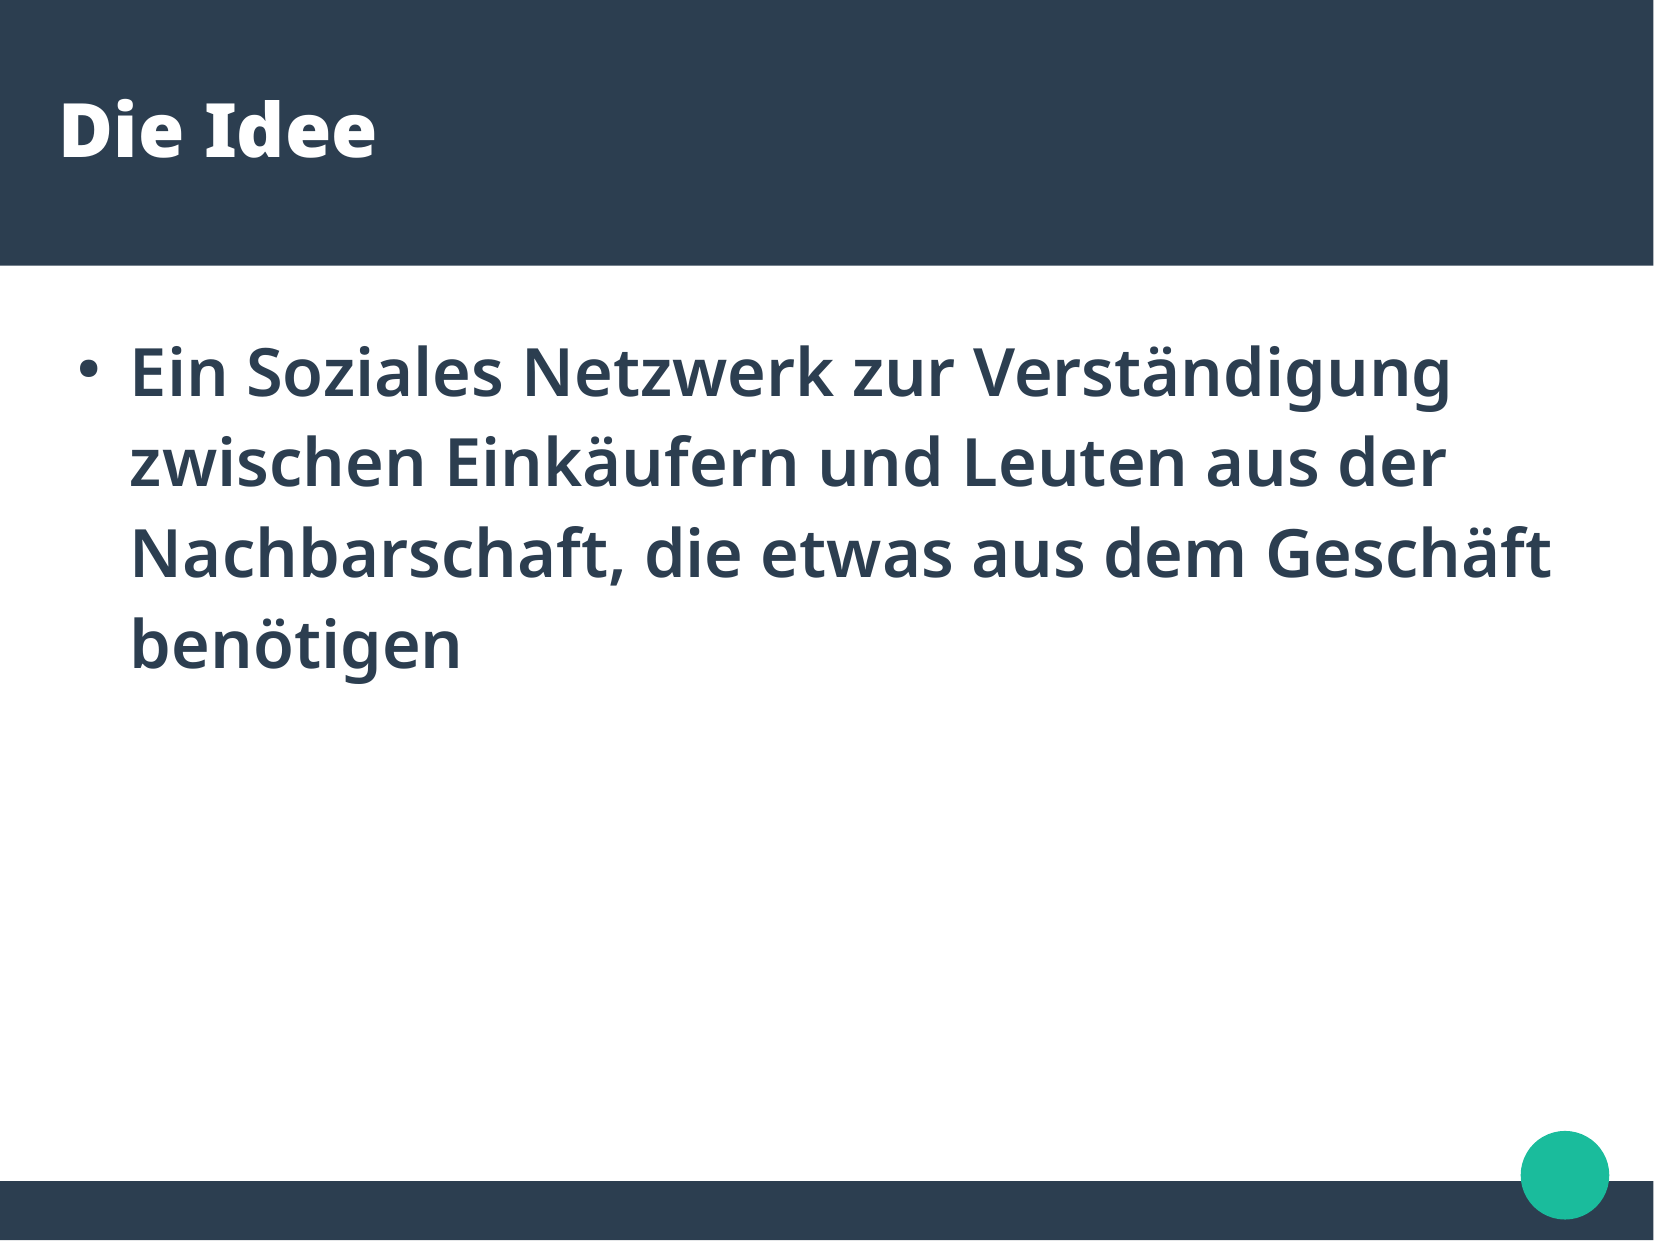

# Die Idee
Ein Soziales Netzwerk zur Verständigung zwischen Einkäufern und Leuten aus der Nachbarschaft, die etwas aus dem Geschäft benötigen